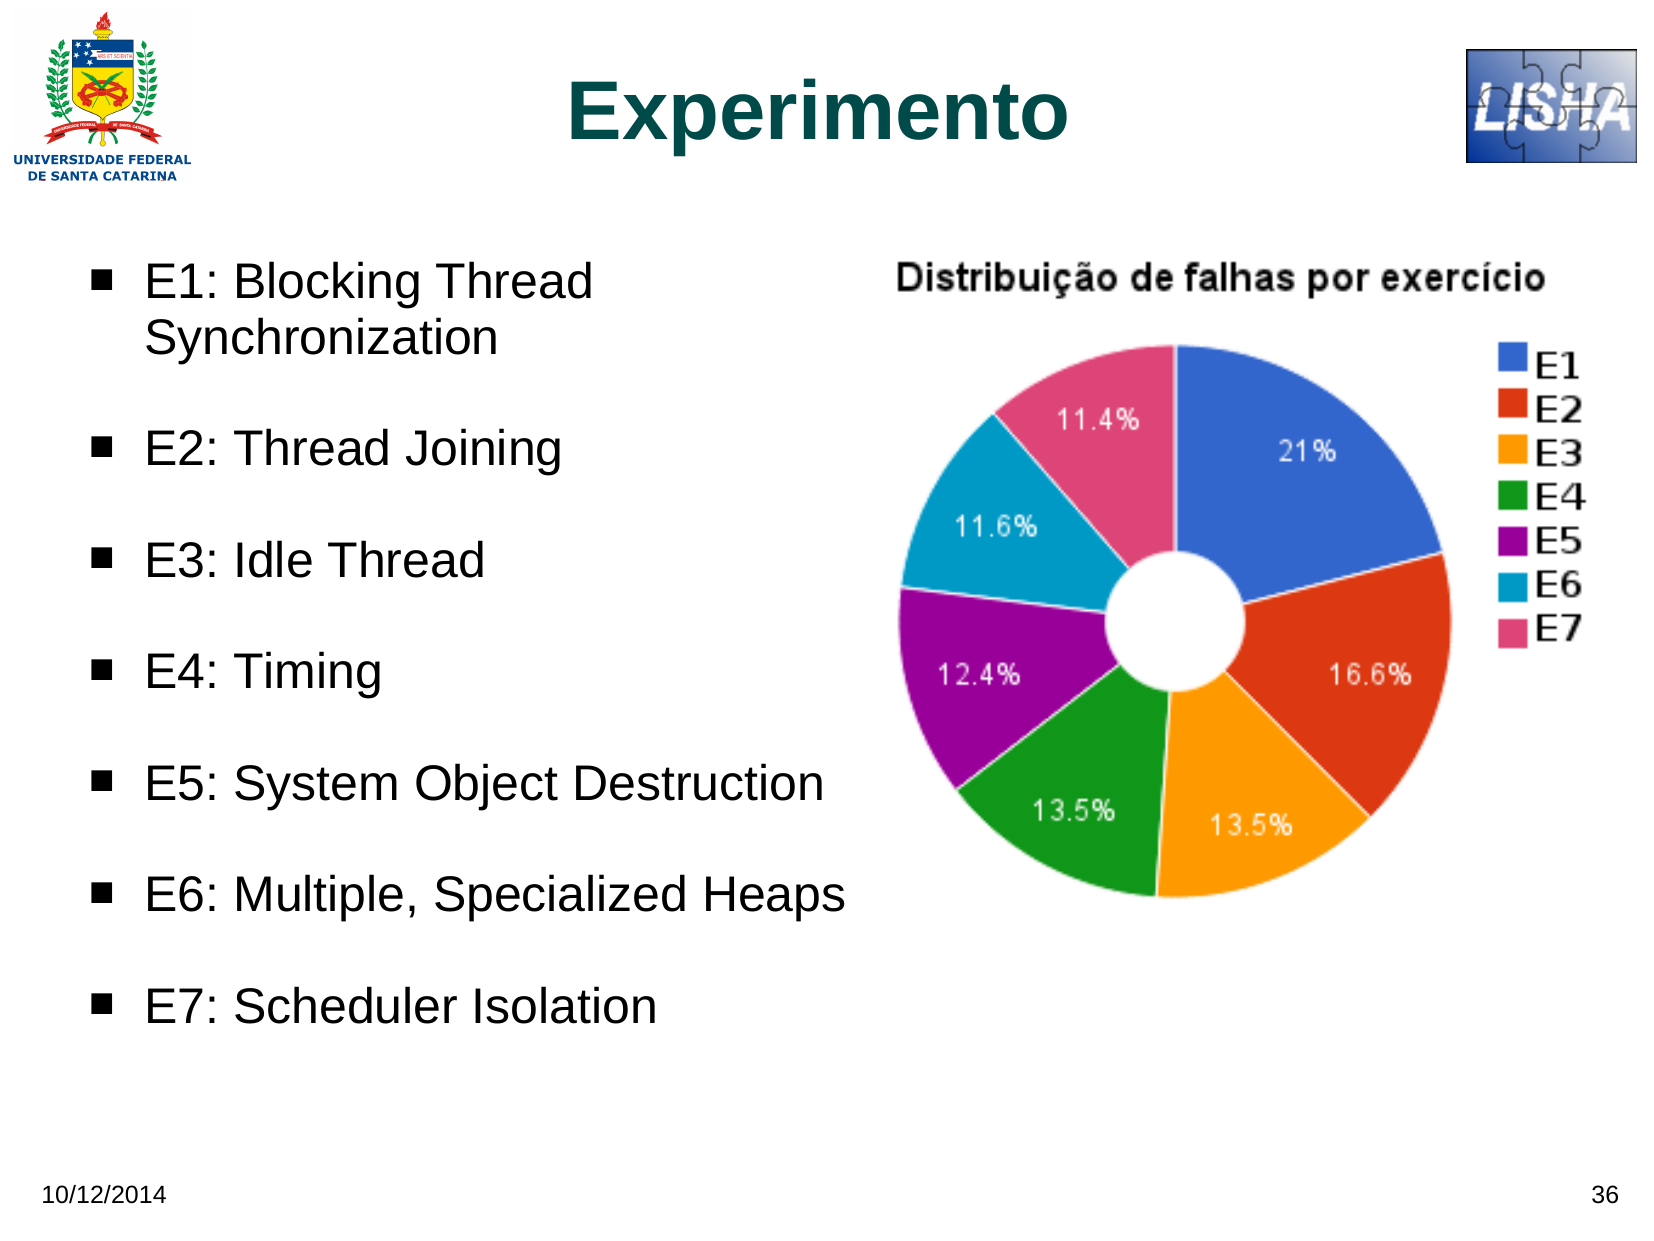

Experimento
# E1: Blocking Thread Synchronization
E2: Thread Joining
E3: Idle Thread
E4: Timing
E5: System Object Destruction
E6: Multiple, Specialized Heaps
E7: Scheduler Isolation